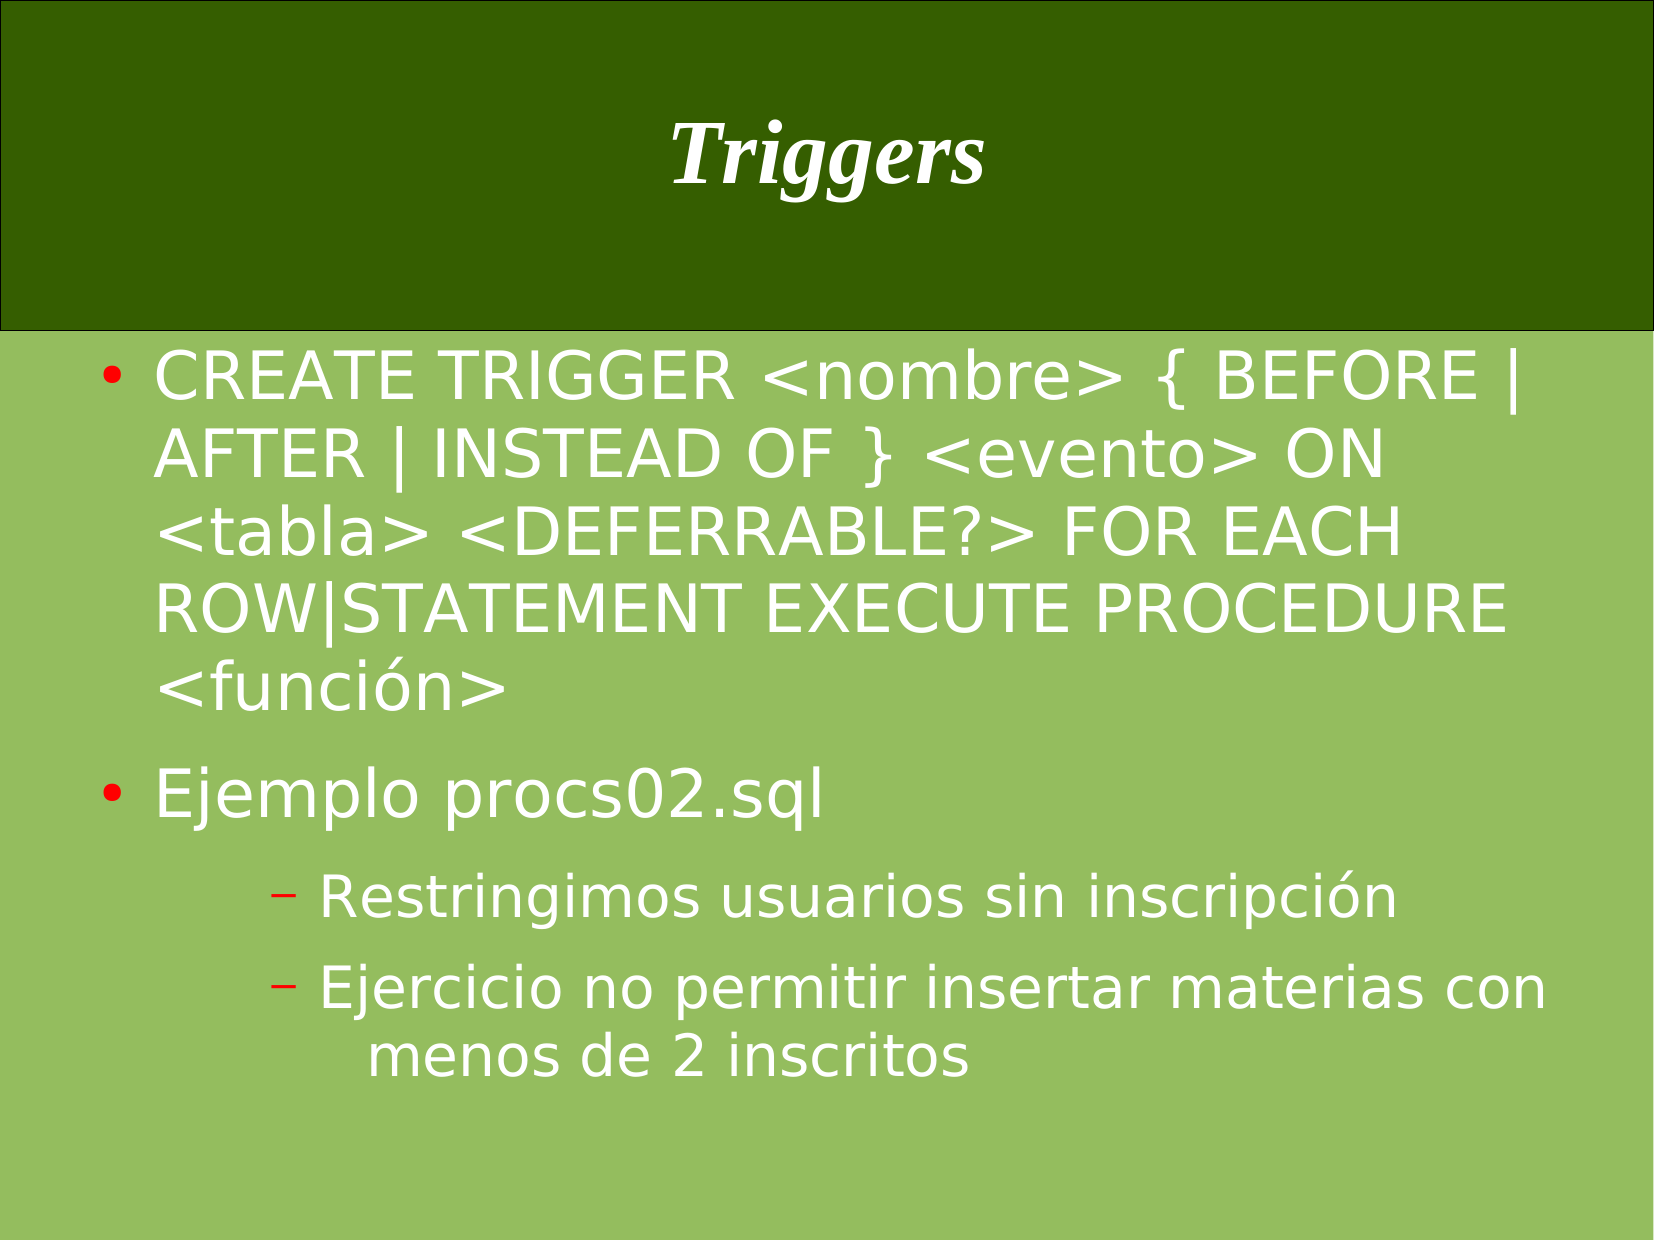

# Triggers
CREATE TRIGGER <nombre> { BEFORE | AFTER | INSTEAD OF } <evento> ON <tabla> <DEFERRABLE?> FOR EACH ROW|STATEMENT EXECUTE PROCEDURE <función>
Ejemplo procs02.sql
Restringimos usuarios sin inscripción
Ejercicio no permitir insertar materias con menos de 2 inscritos